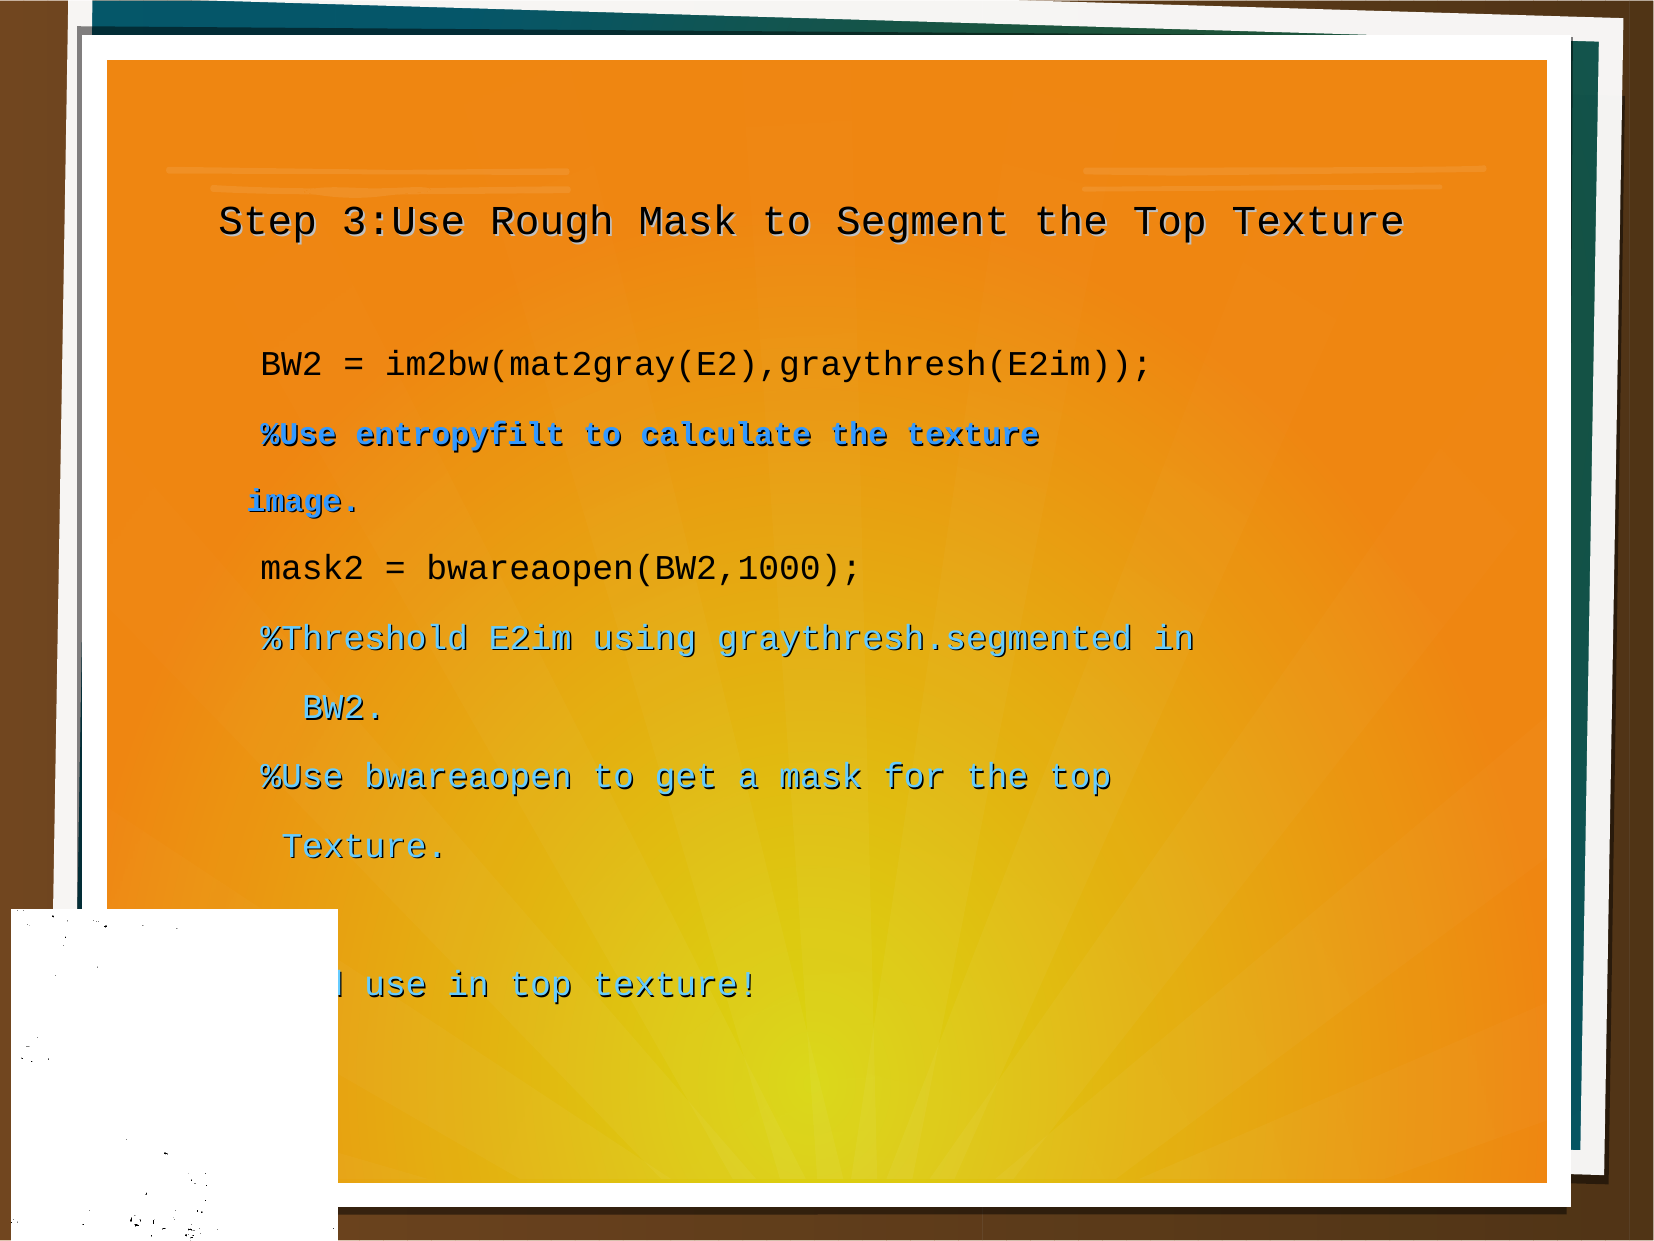

# Step 3:Use Rough Mask to Segment the Top Texture
 BW2 = im2bw(mat2gray(E2),graythresh(E2im));
 %Use entropyfilt to calculate the texture
 image.
 mask2 = bwareaopen(BW2,1000);
 %Threshold E2im using graythresh.segmented in
 BW2.
 %Use bwareaopen to get a mask for the top
 Texture.
 Good use in top texture!